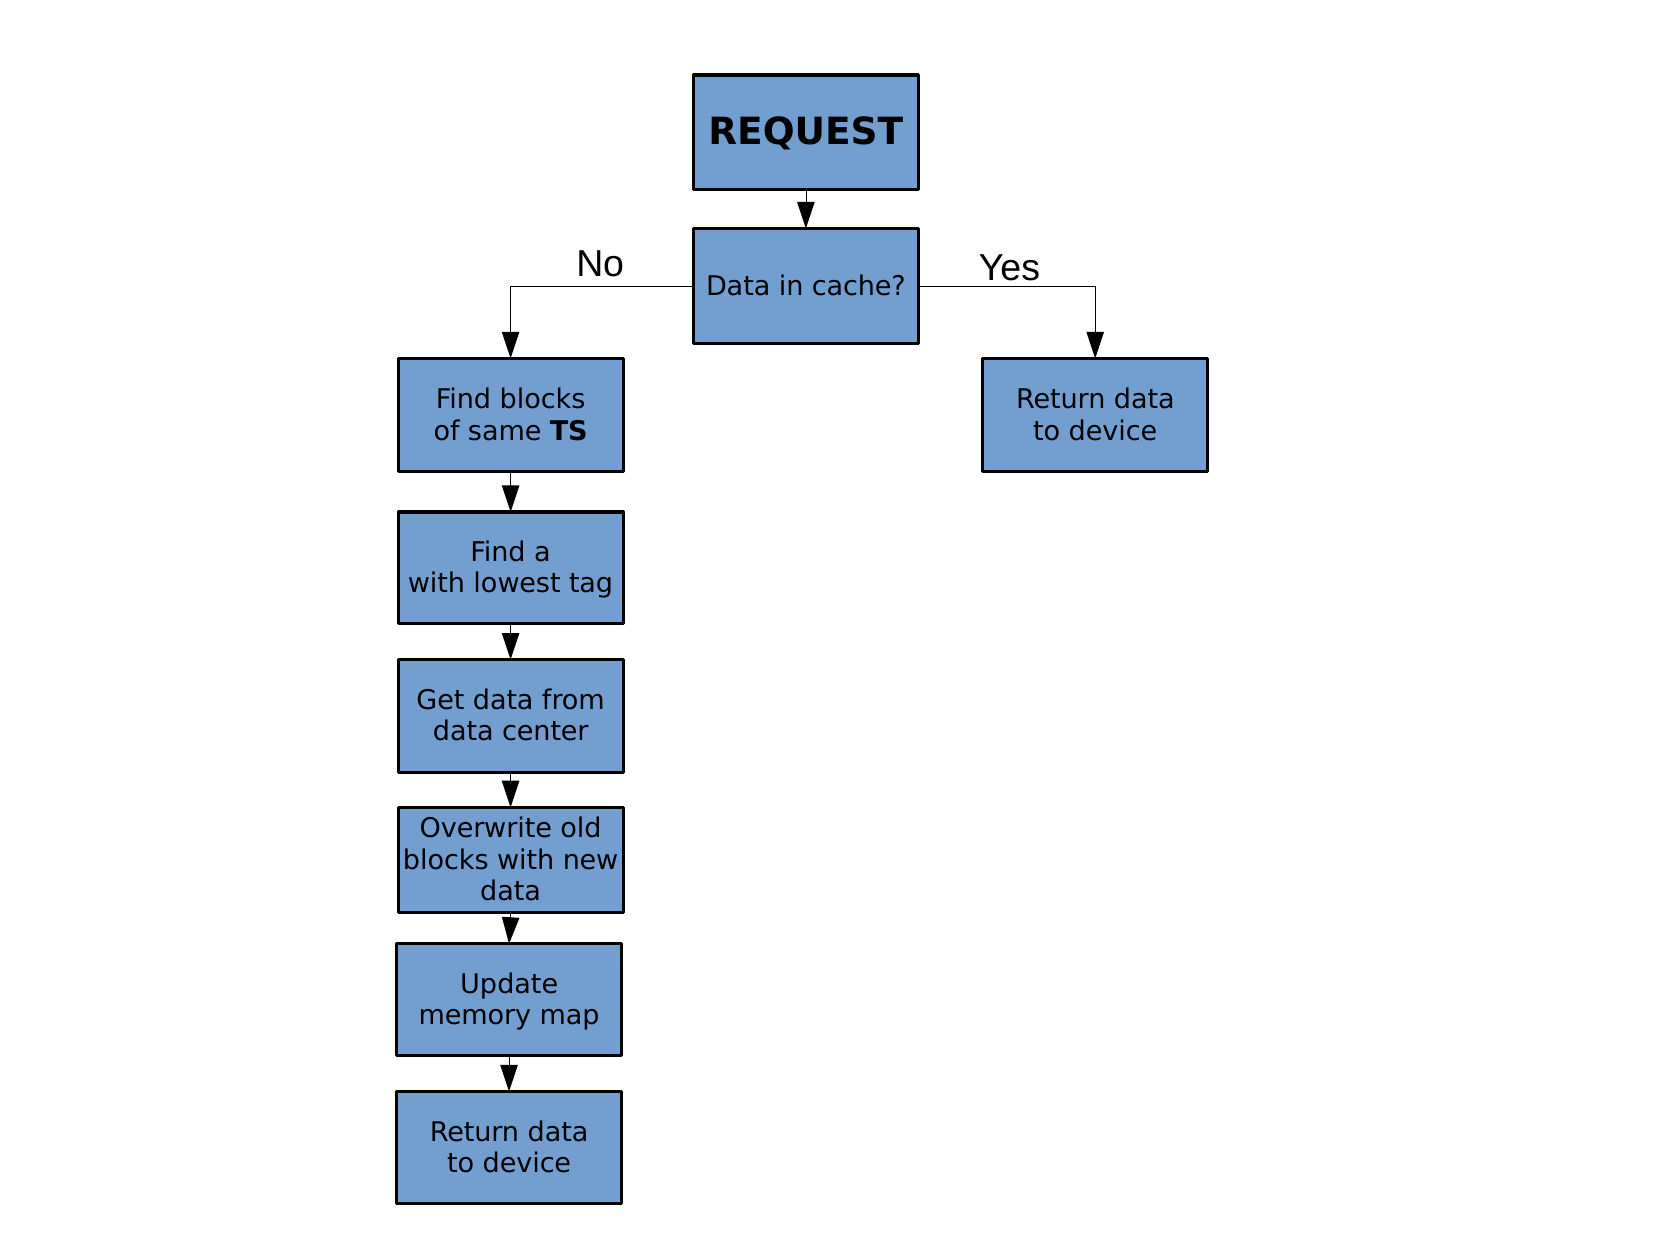

REQUEST
Data in cache?
No
Yes
Find blocks
of same TS
Return data
to device
Find a
with lowest tag
Get data from
data center
Overwrite old
blocks with new
data
Update
memory map
Return data
to device